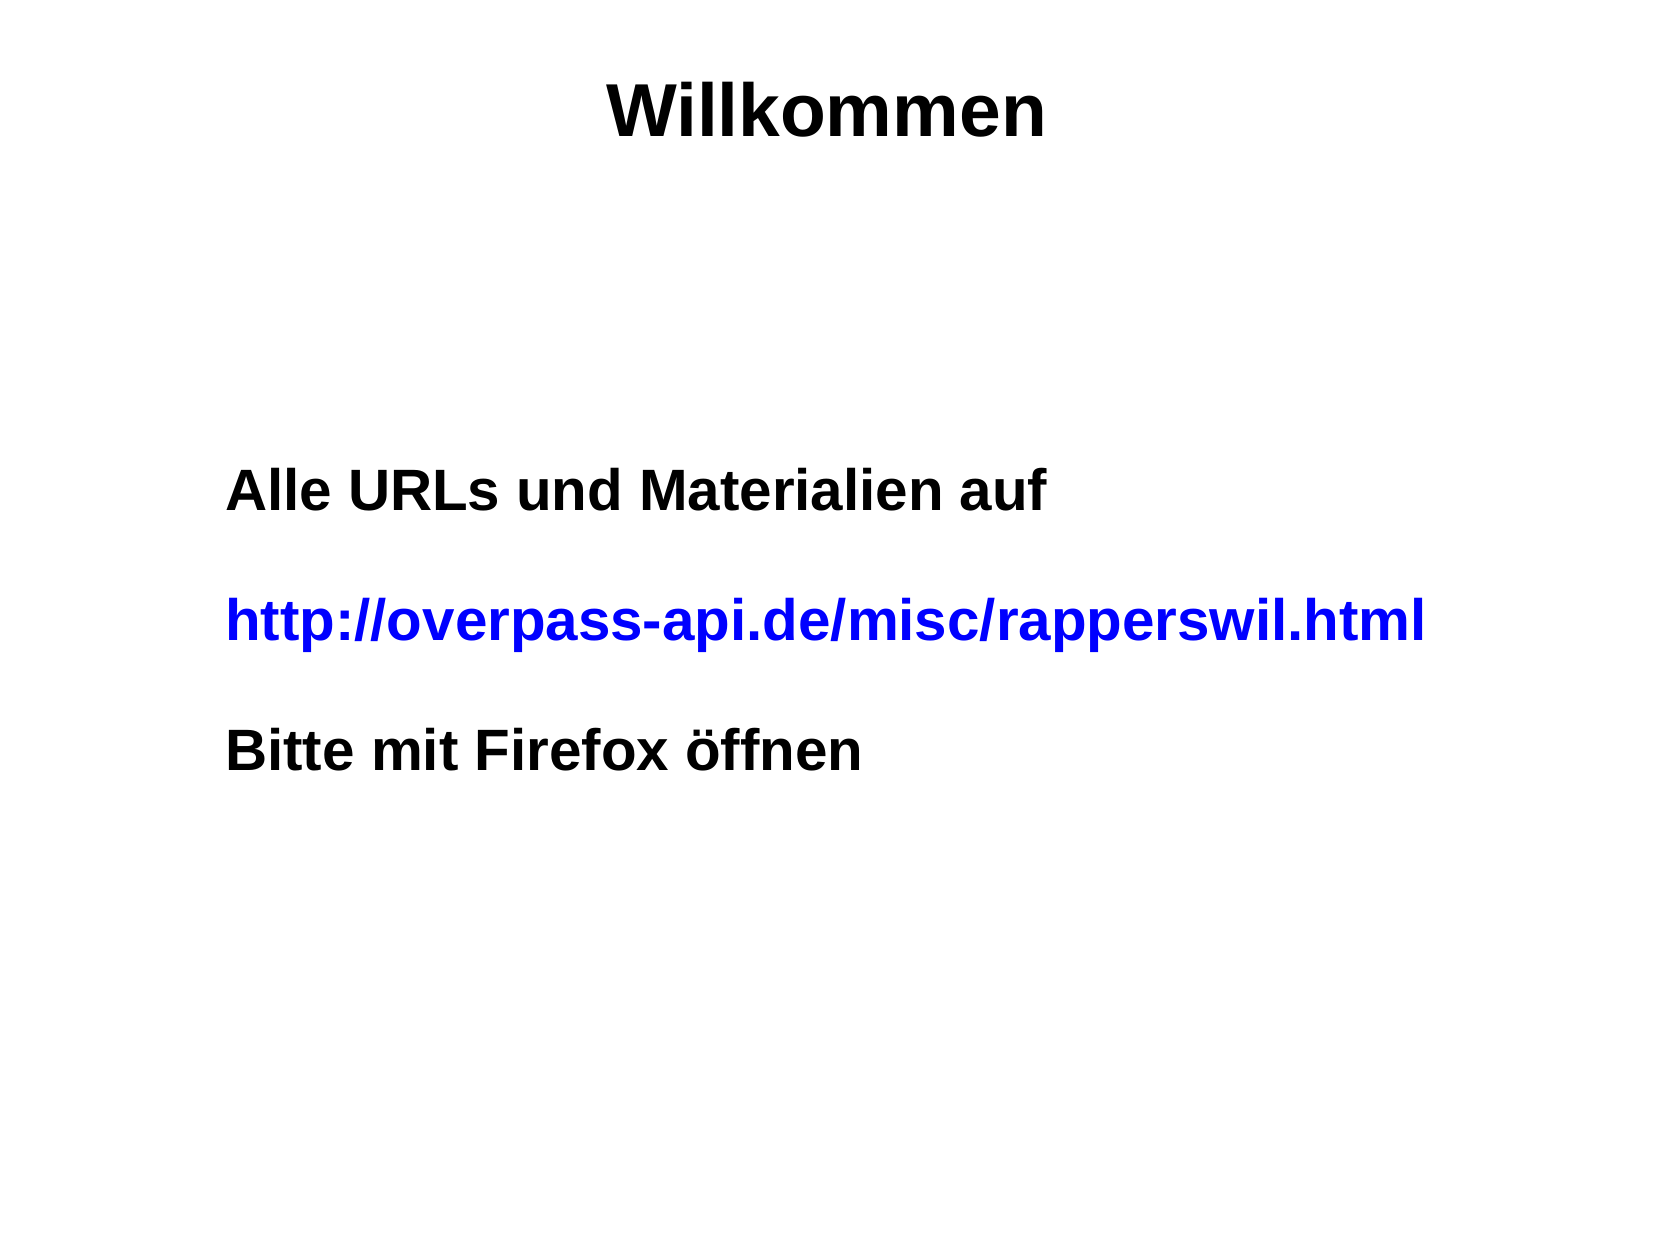

Willkommen
Alle URLs und Materialien auf
http://overpass-api.de/misc/rapperswil.html
Bitte mit Firefox öffnen